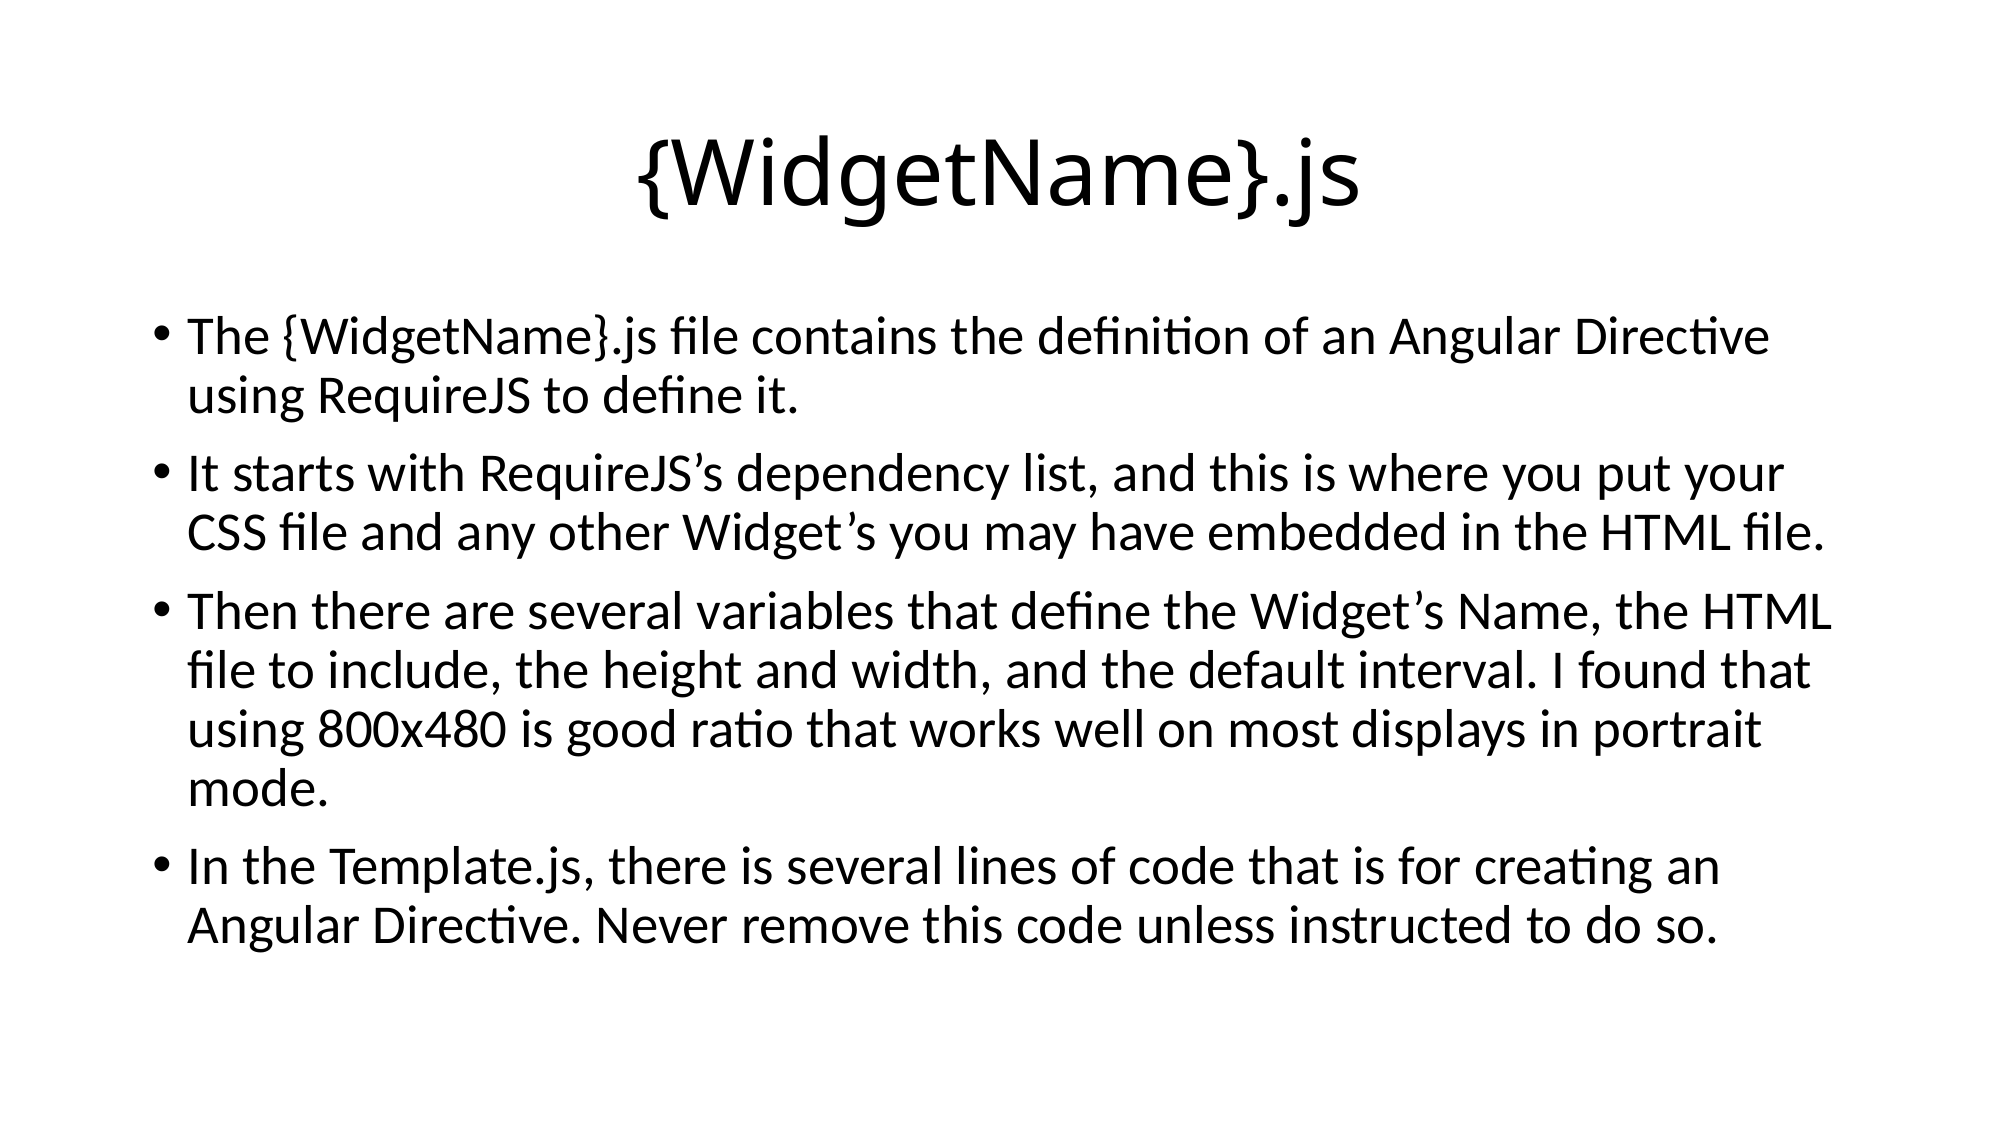

# {WidgetName}.js
The {WidgetName}.js file contains the definition of an Angular Directive using RequireJS to define it.
It starts with RequireJS’s dependency list, and this is where you put your CSS file and any other Widget’s you may have embedded in the HTML file.
Then there are several variables that define the Widget’s Name, the HTML file to include, the height and width, and the default interval. I found that using 800x480 is good ratio that works well on most displays in portrait mode.
In the Template.js, there is several lines of code that is for creating an Angular Directive. Never remove this code unless instructed to do so.